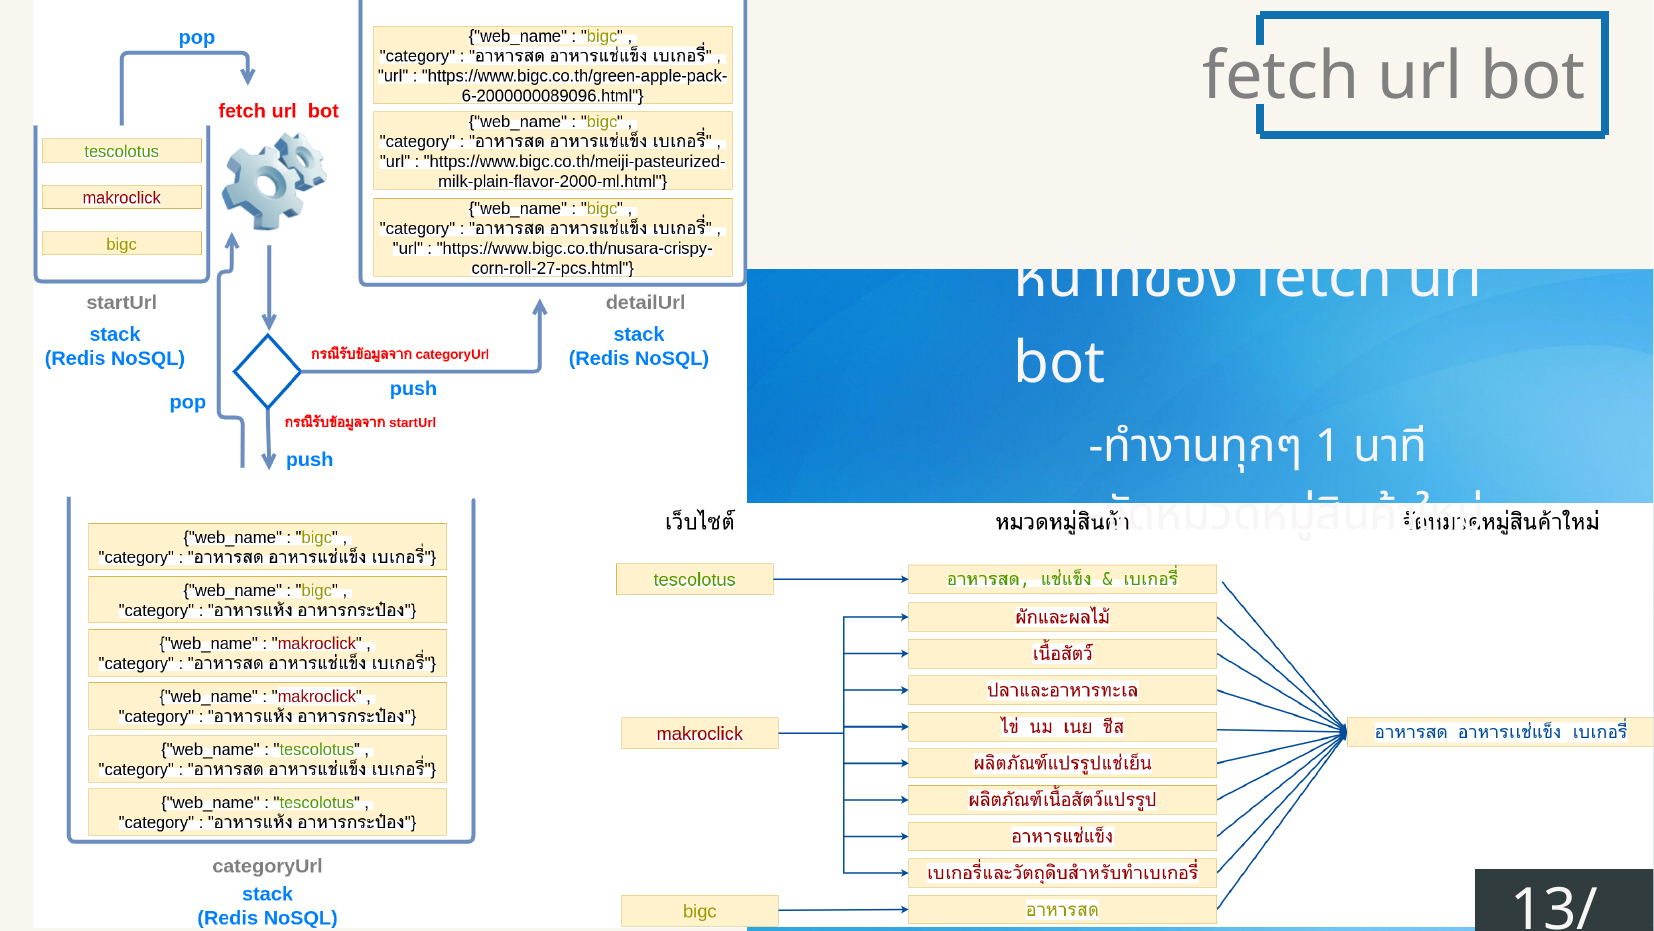

# fetch url bot
หน้าที่ของ fetch url bot
	-ทำงานทุกๆ 1 นาที
	-จัดหมวดหมู่สินค้าใหม่
13/33